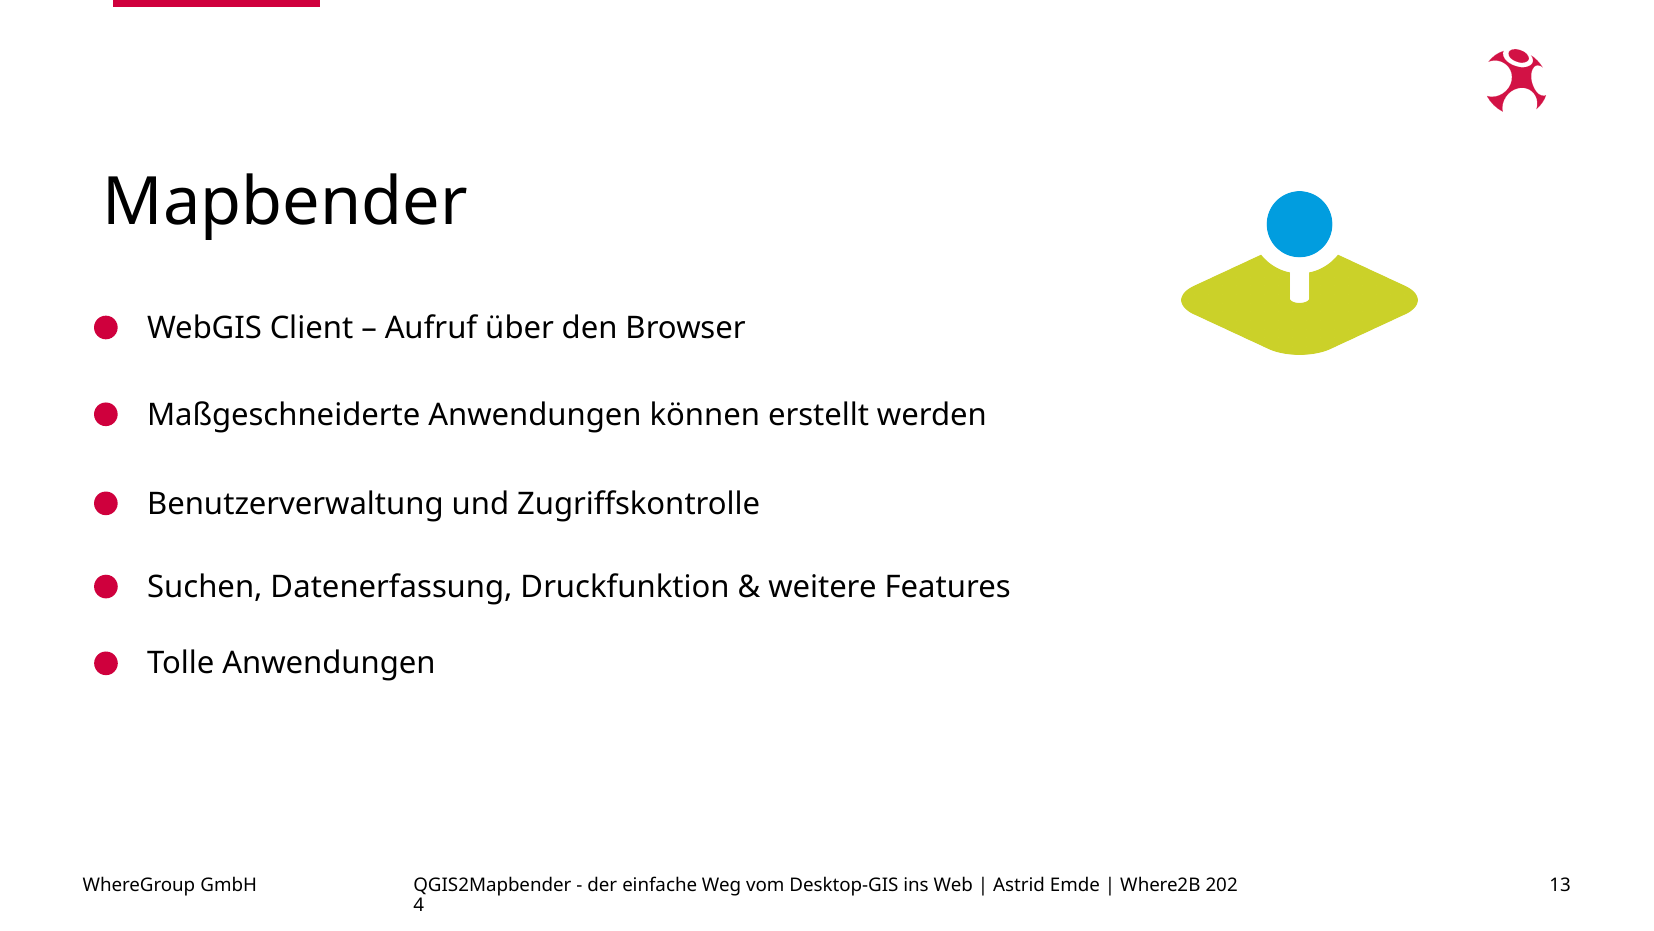

Mapbender
WebGIS Client – Aufruf über den Browser
Maßgeschneiderte Anwendungen können erstellt werden
Benutzerverwaltung und Zugriffskontrolle
Suchen, Datenerfassung, Druckfunktion & weitere Features
Tolle Anwendungen
WhereGroup GmbH
QGIS2Mapbender - der einfache Weg vom Desktop-GIS ins Web | Astrid Emde | Where2B 2024
13